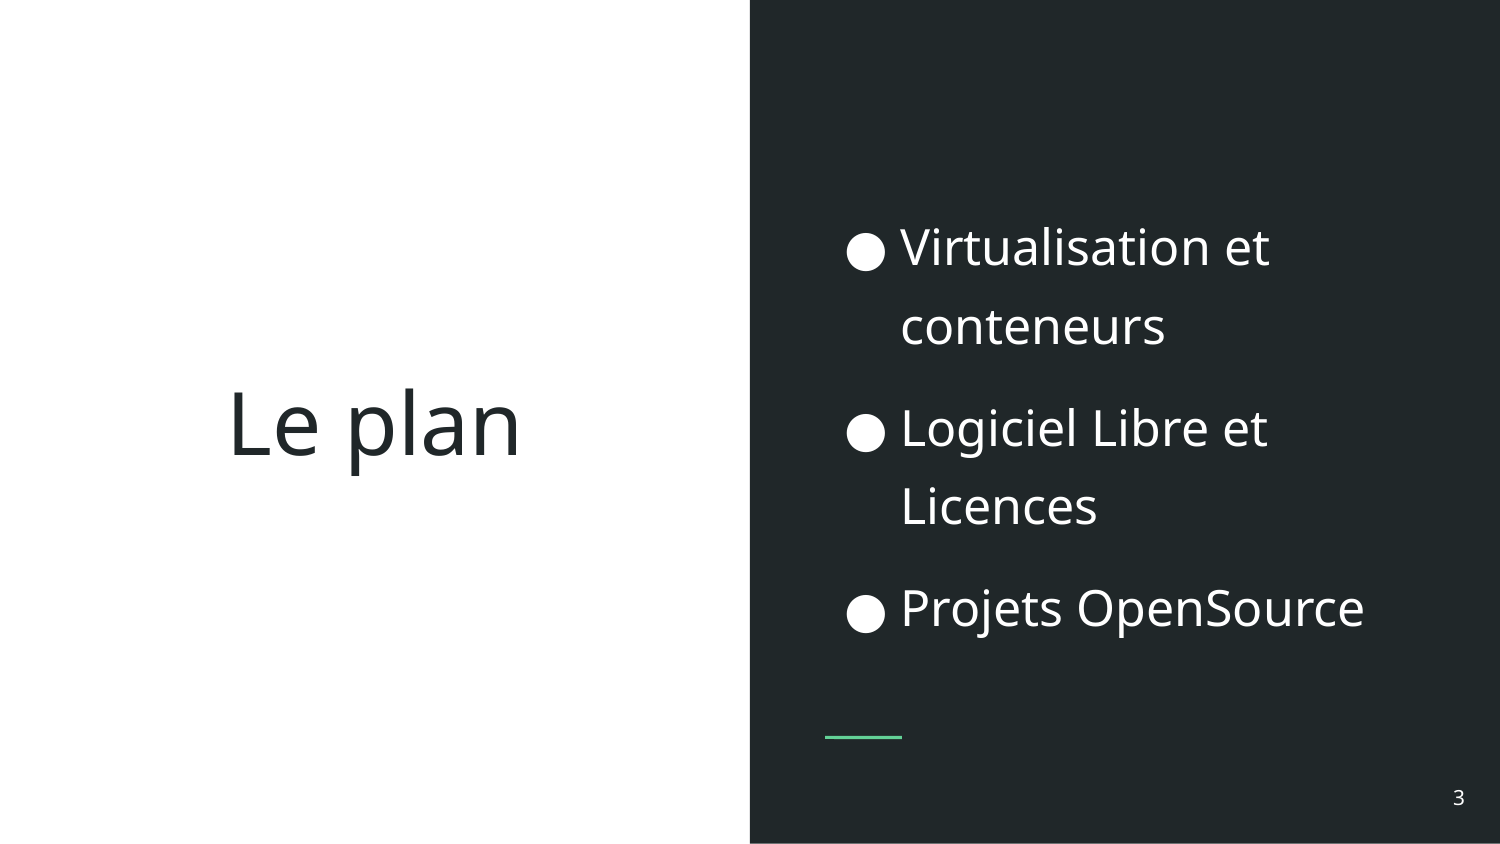

Virtualisation et conteneurs
Logiciel Libre et Licences
Projets OpenSource
# Le plan